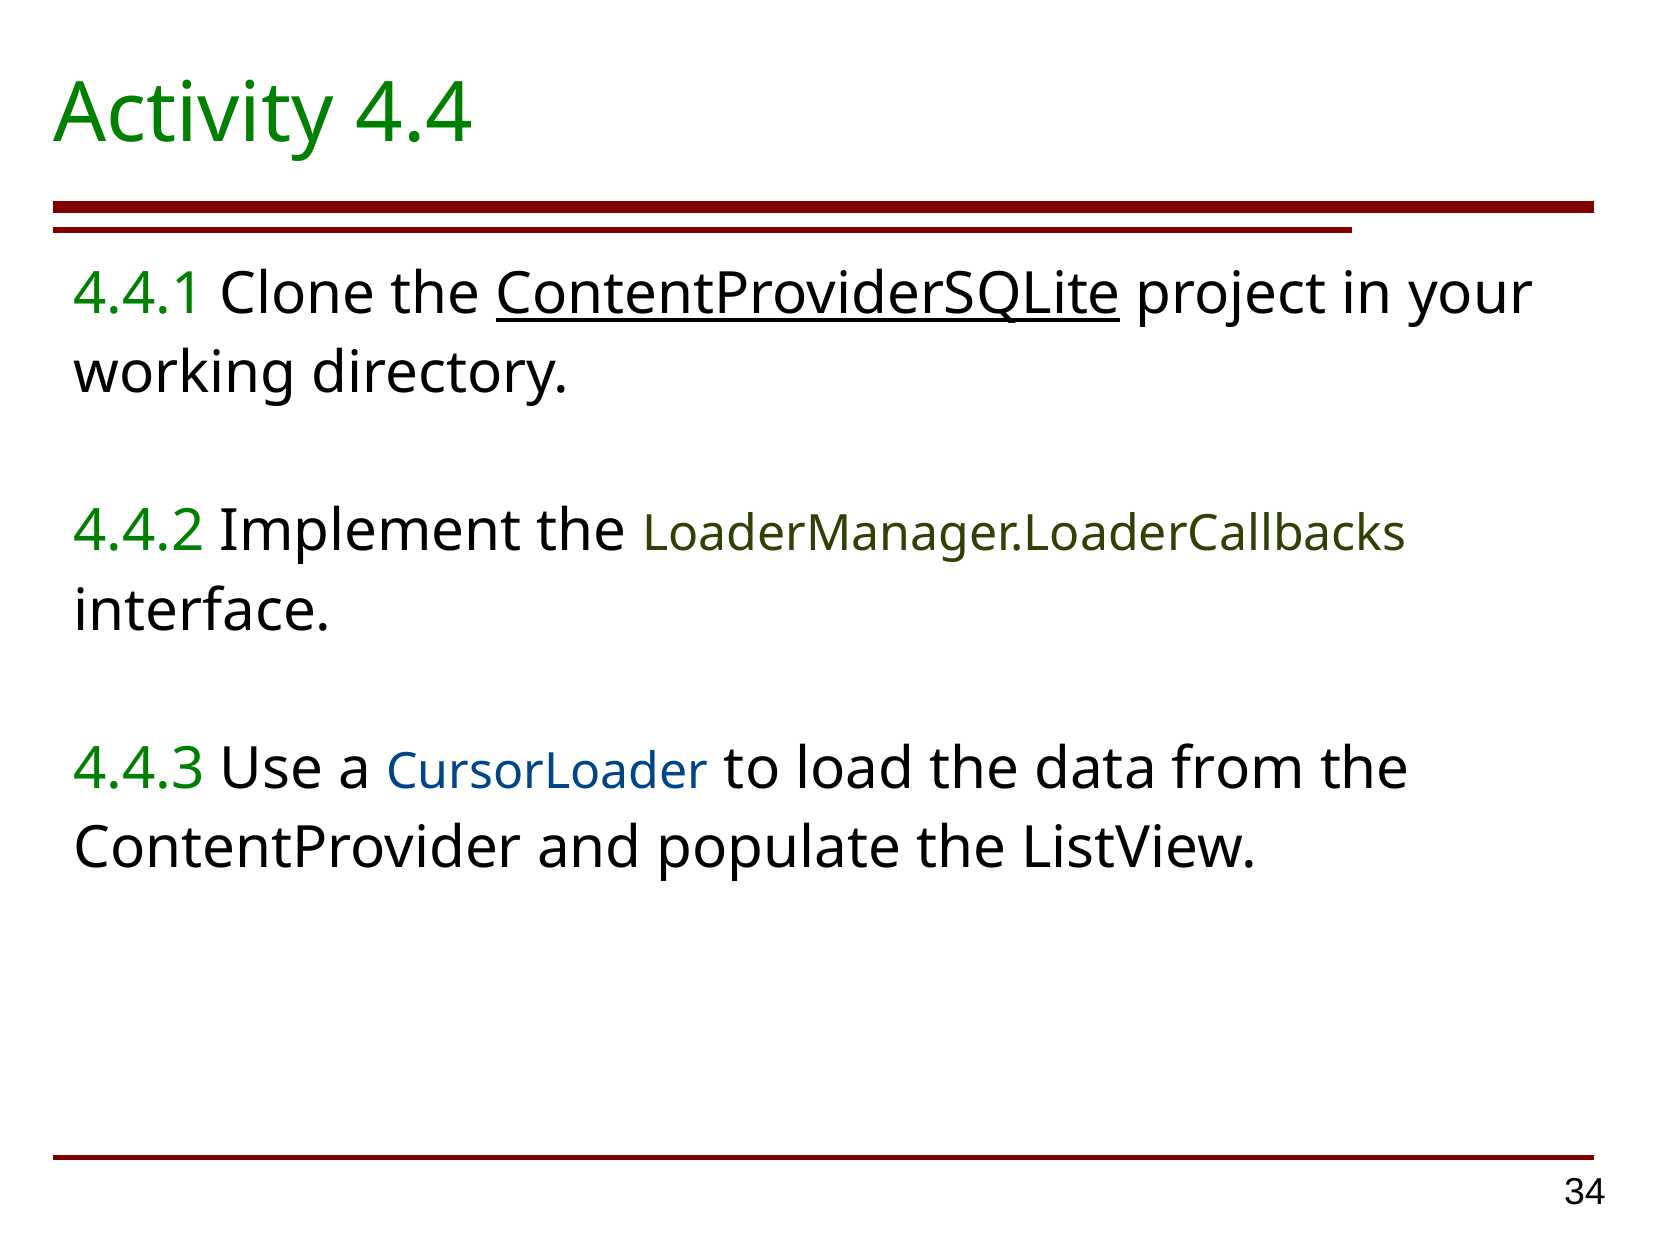

# Activity 4.4
4.4.1 Clone the ContentProviderSQLite project in your working directory.
4.4.2 Implement the LoaderManager.LoaderCallbacks interface.
4.4.3 Use a CursorLoader to load the data from the ContentProvider and populate the ListView.